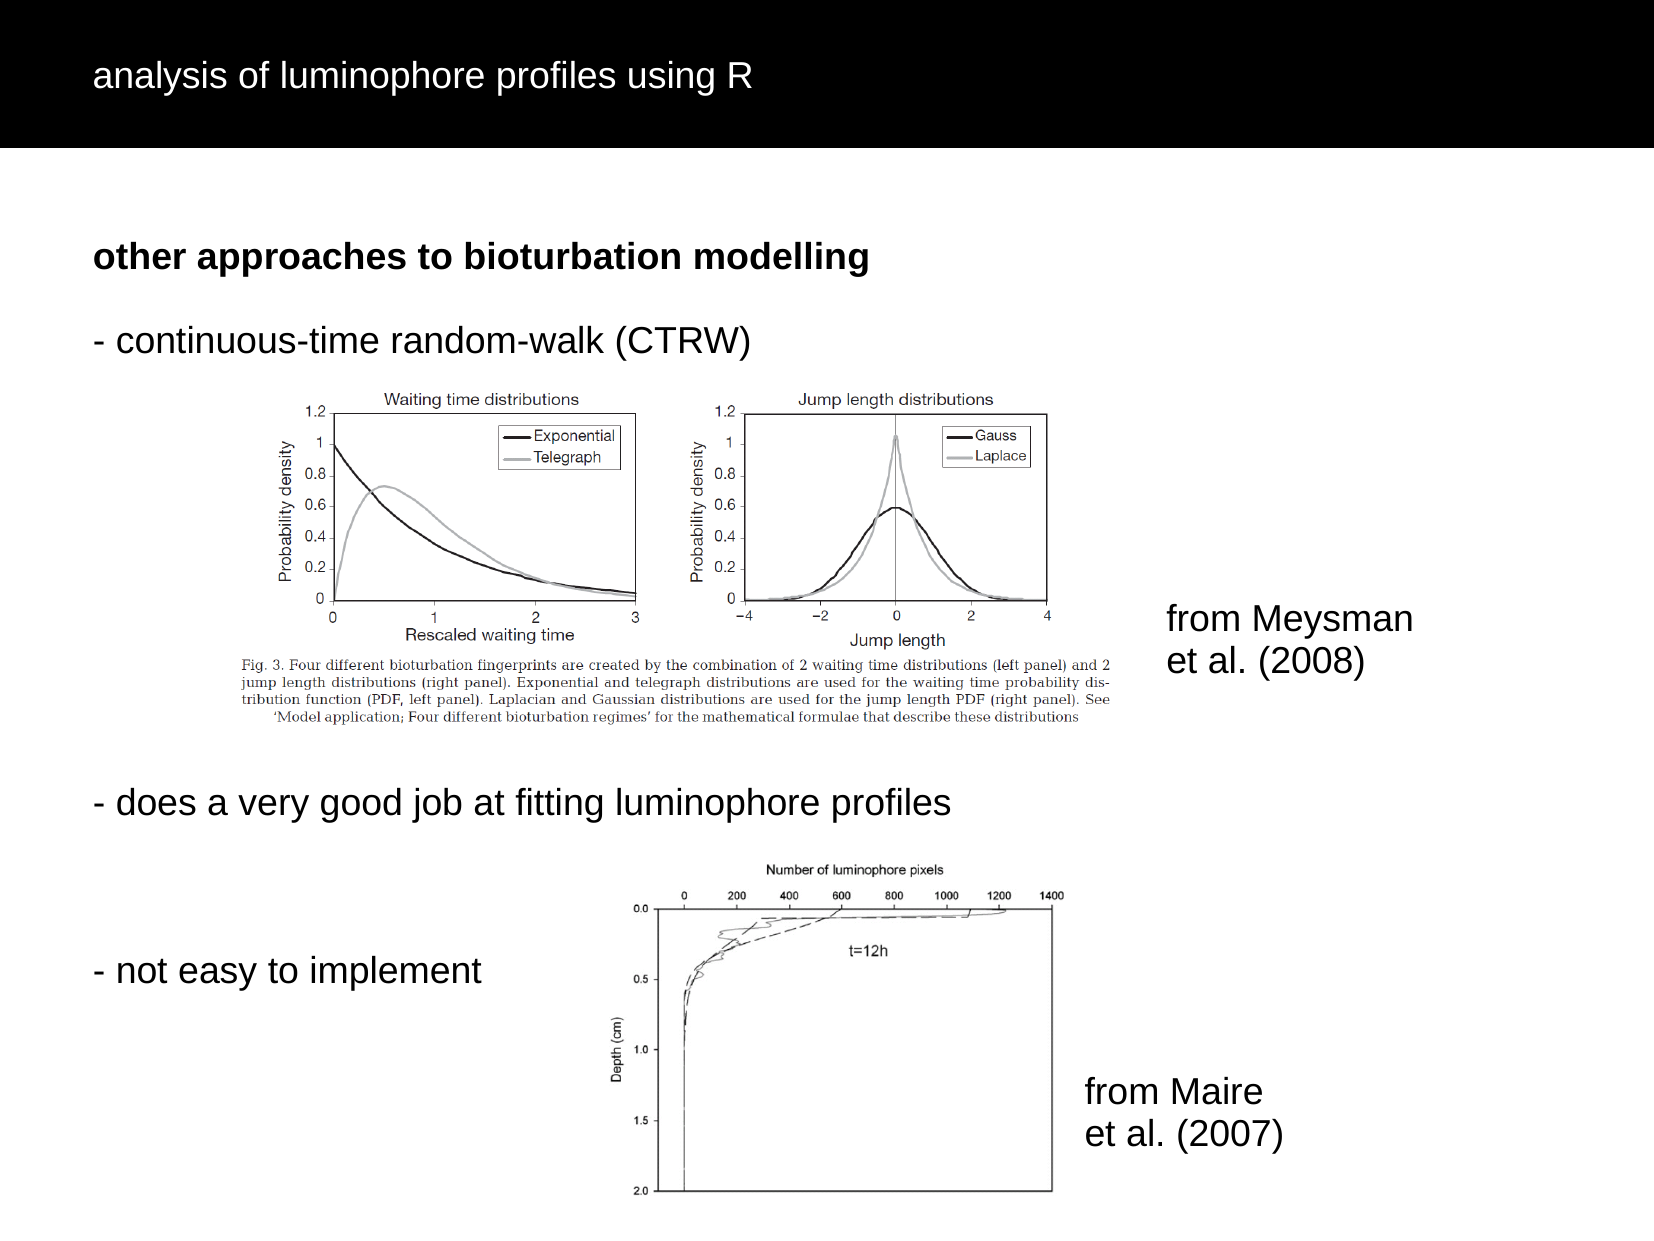

analysis of luminophore profiles using R
other approaches to bioturbation modelling
- continuous-time random-walk (CTRW)
- does a very good job at fitting luminophore profiles
- not easy to implement
from Meysman
et al. (2008)
from Maire
et al. (2007)